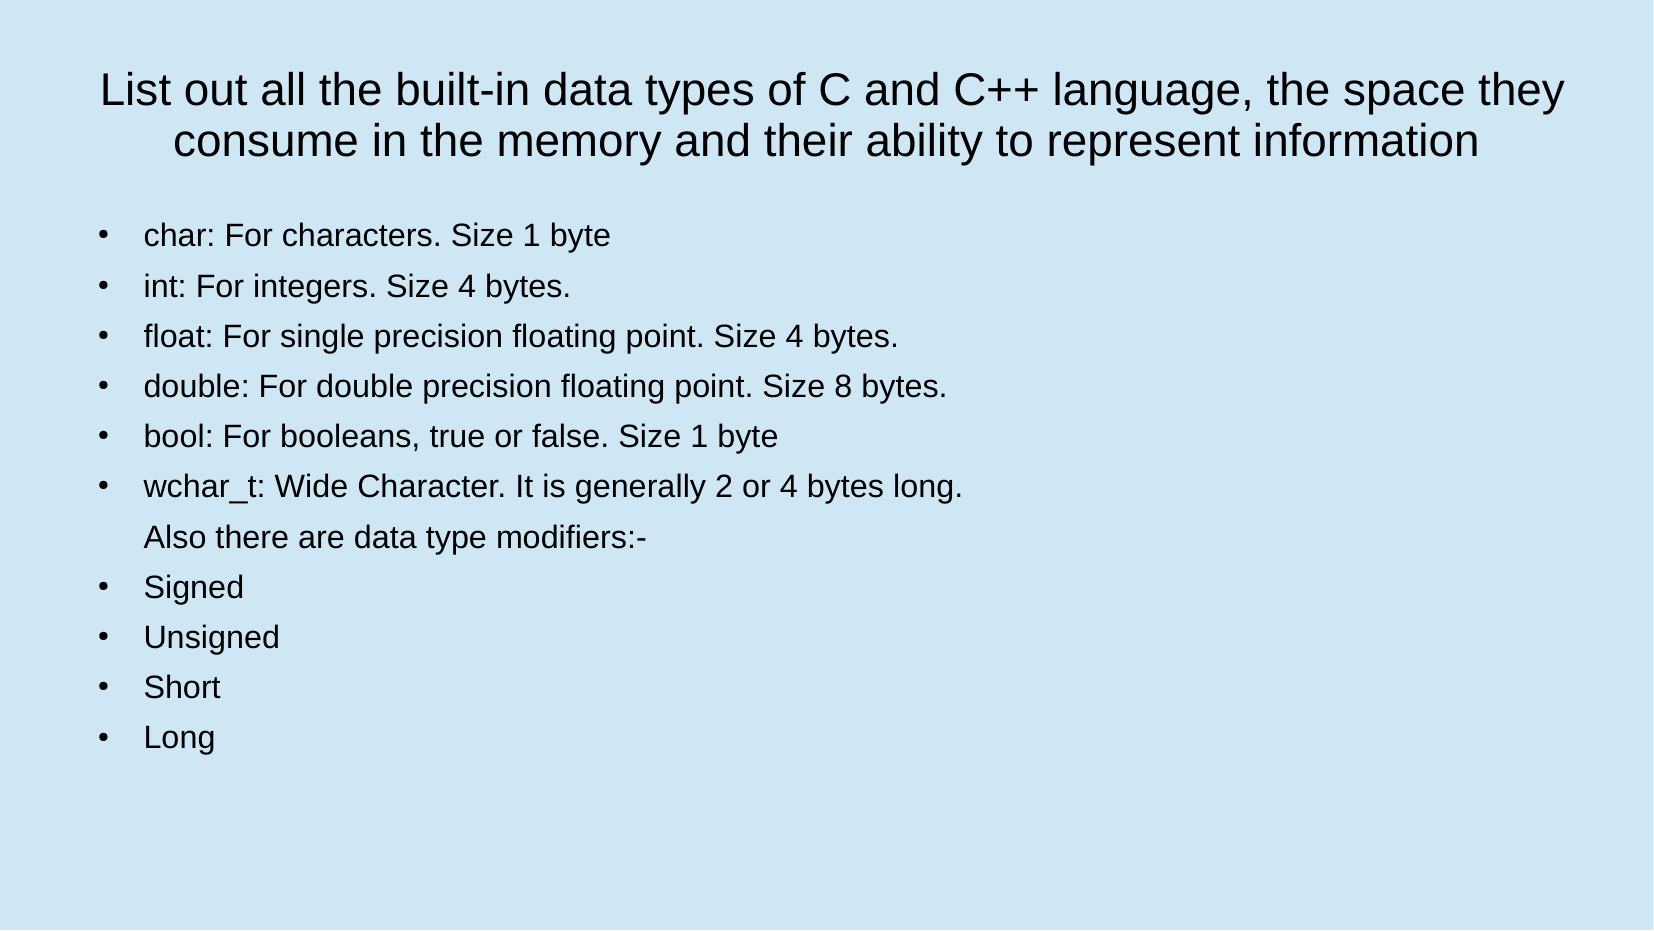

# List out all the built-in data types of C and C++ language, the space they consume in the memory and their ability to represent information
char: For characters. Size 1 byte
int: For integers. Size 4 bytes.
float: For single precision floating point. Size 4 bytes.
double: For double precision floating point. Size 8 bytes.
bool: For booleans, true or false. Size 1 byte
wchar_t: Wide Character. It is generally 2 or 4 bytes long.
Also there are data type modifiers:-
Signed
Unsigned
Short
Long